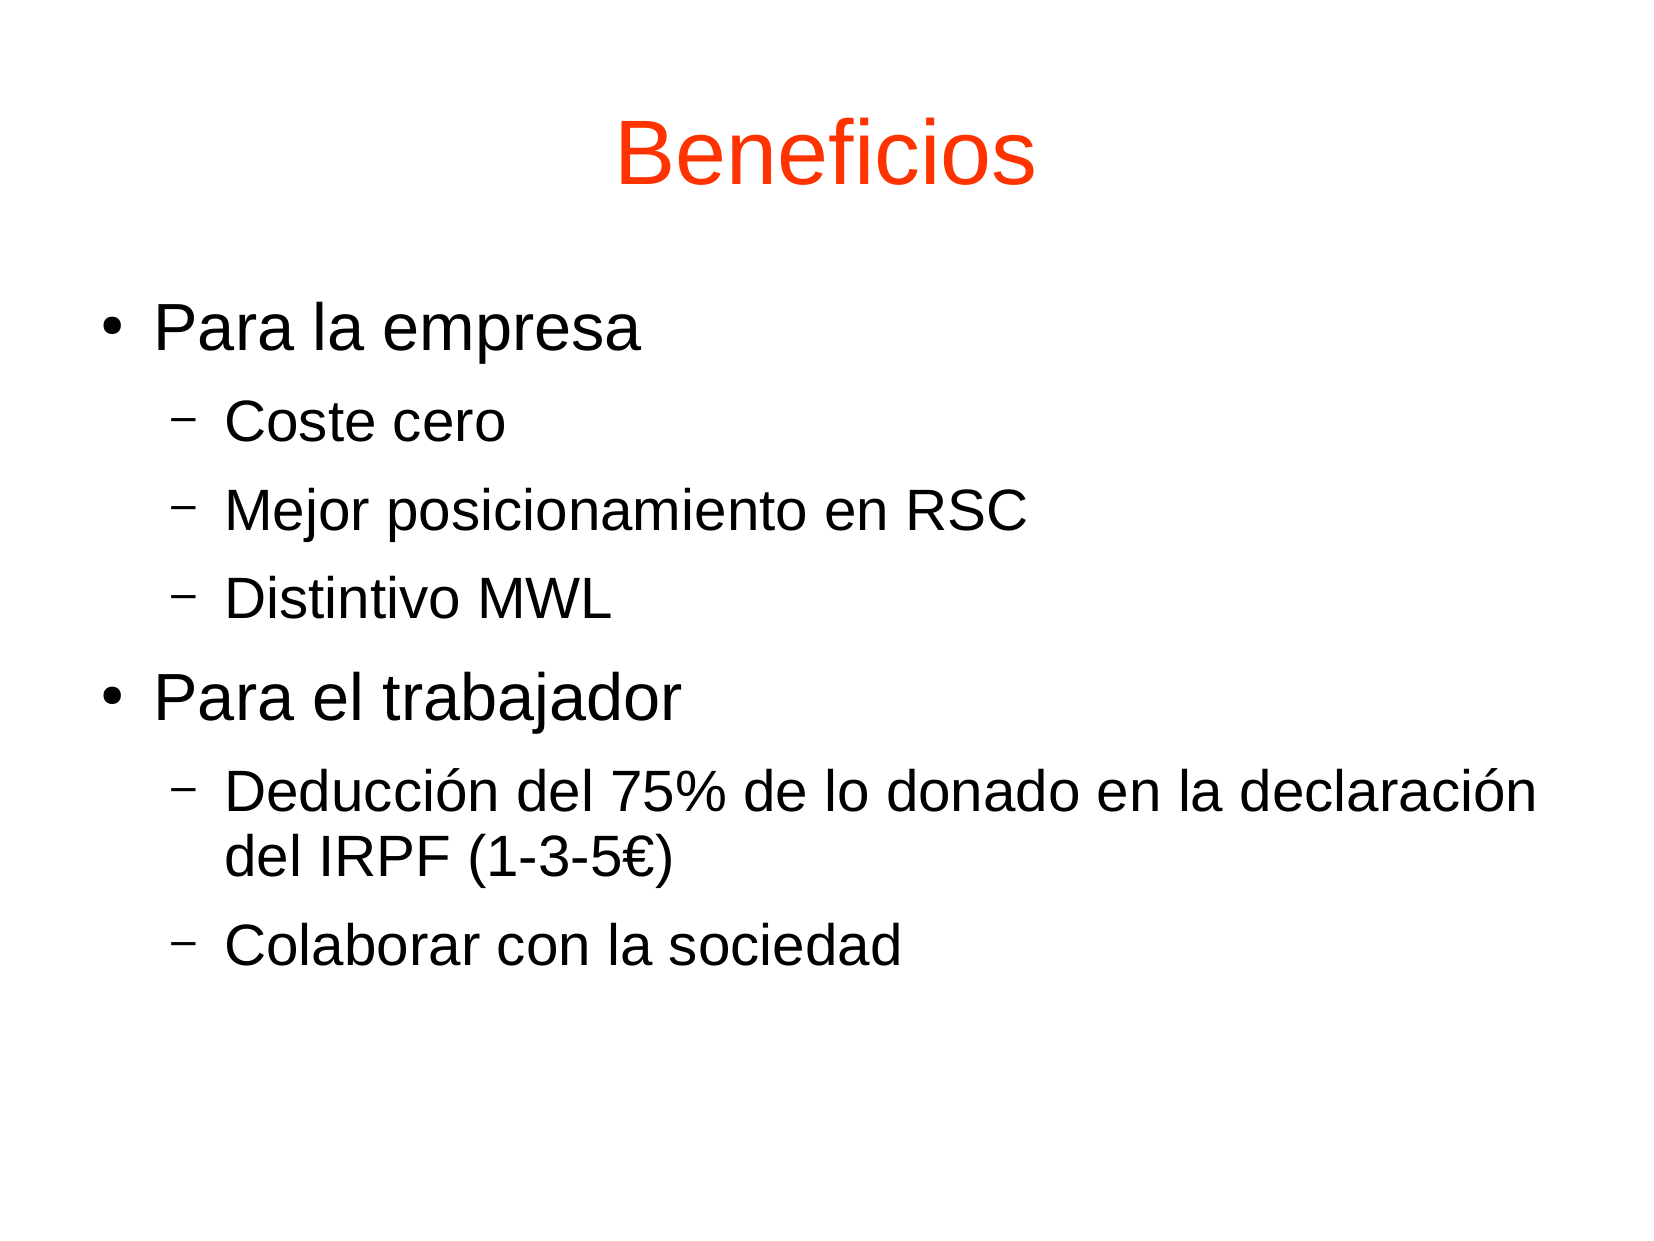

# Beneficios
Para la empresa
Coste cero
Mejor posicionamiento en RSC
Distintivo MWL
Para el trabajador
Deducción del 75% de lo donado en la declaración del IRPF (1-3-5€)
Colaborar con la sociedad